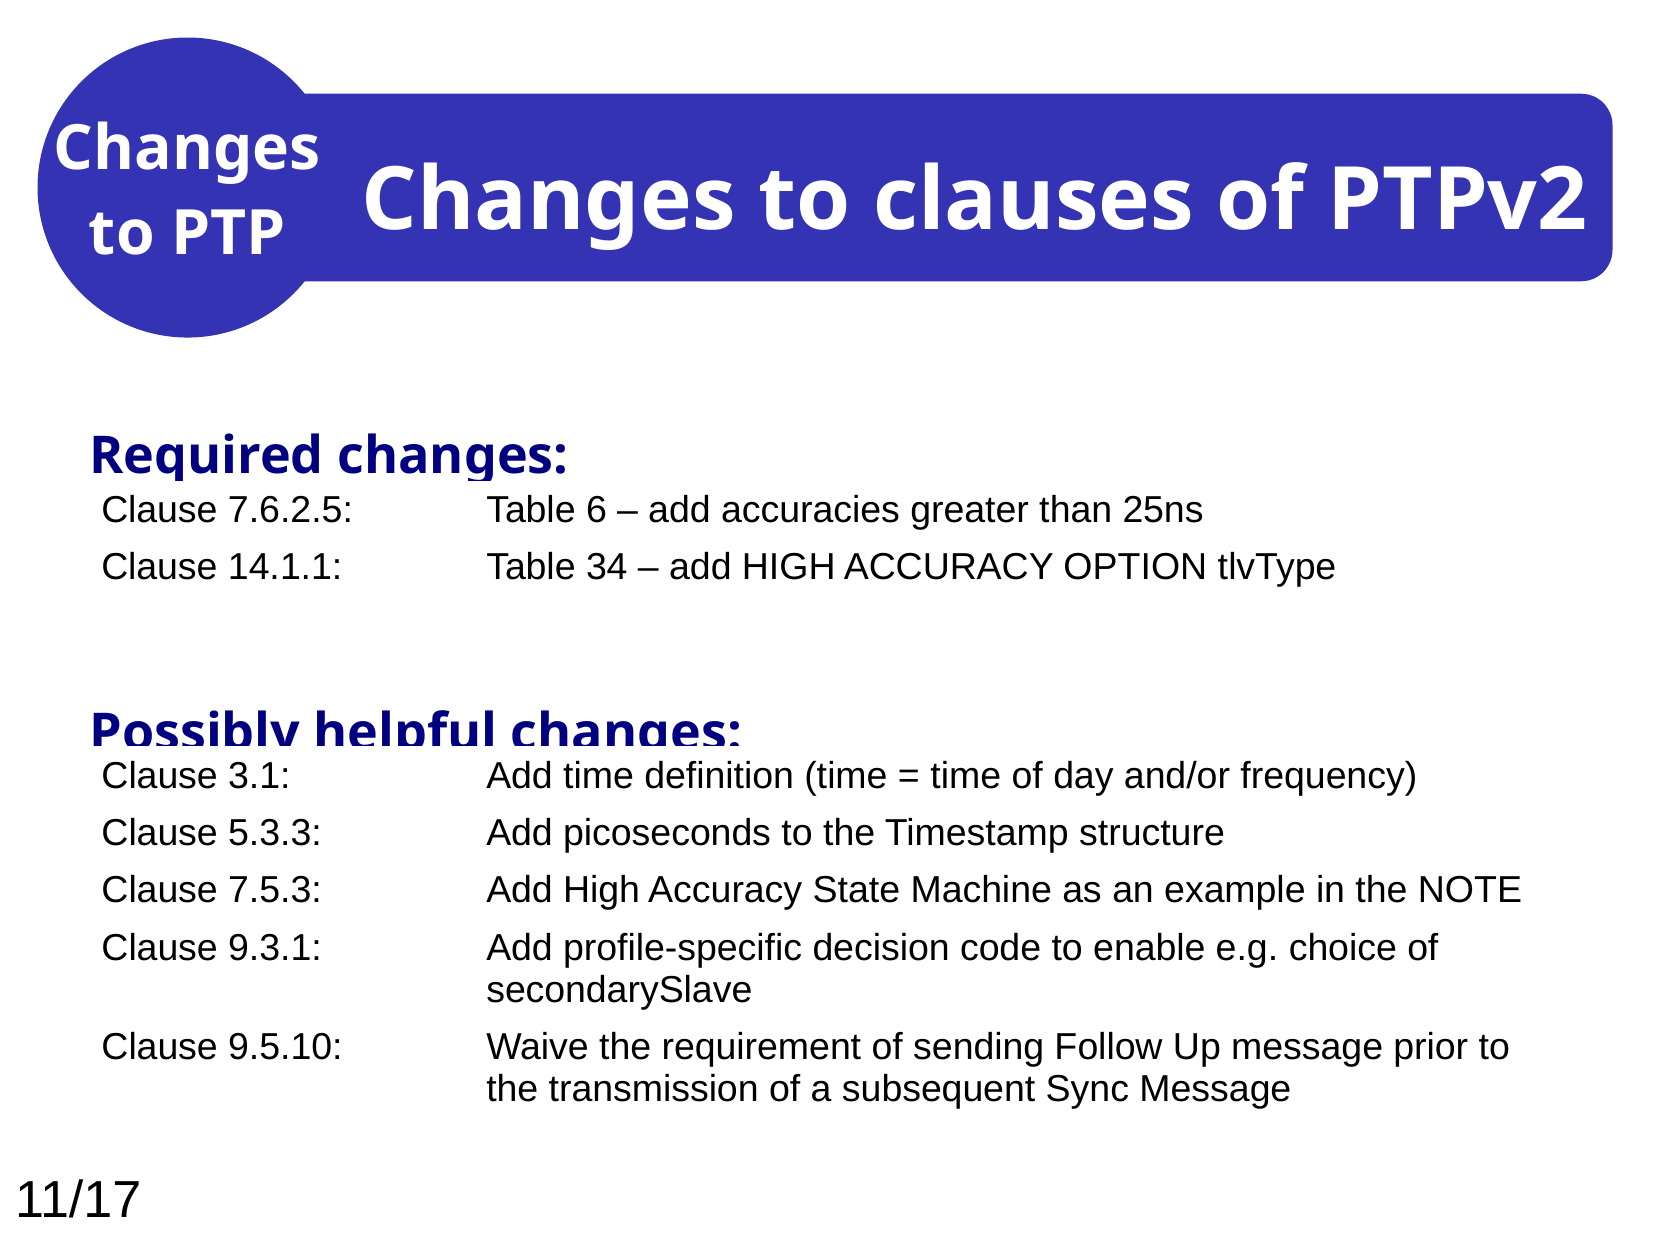

Changes
to PTP
Changes to clauses of PTPv2
Required changes:
| Clause 7.6.2.5: | Table 6 – add accuracies greater than 25ns |
| --- | --- |
| Clause 14.1.1: | Table 34 – add HIGH ACCURACY OPTION tlvType |
Possibly helpful changes:
| Clause 3.1: | Add time definition (time = time of day and/or frequency) |
| --- | --- |
| Clause 5.3.3: | Add picoseconds to the Timestamp structure |
| Clause 7.5.3: | Add High Accuracy State Machine as an example in the NOTE |
| Clause 9.3.1: | Add profile-specific decision code to enable e.g. choice of secondarySlave |
| Clause 9.5.10: | Waive the requirement of sending Follow Up message prior to the transmission of a subsequent Sync Message |
11/17